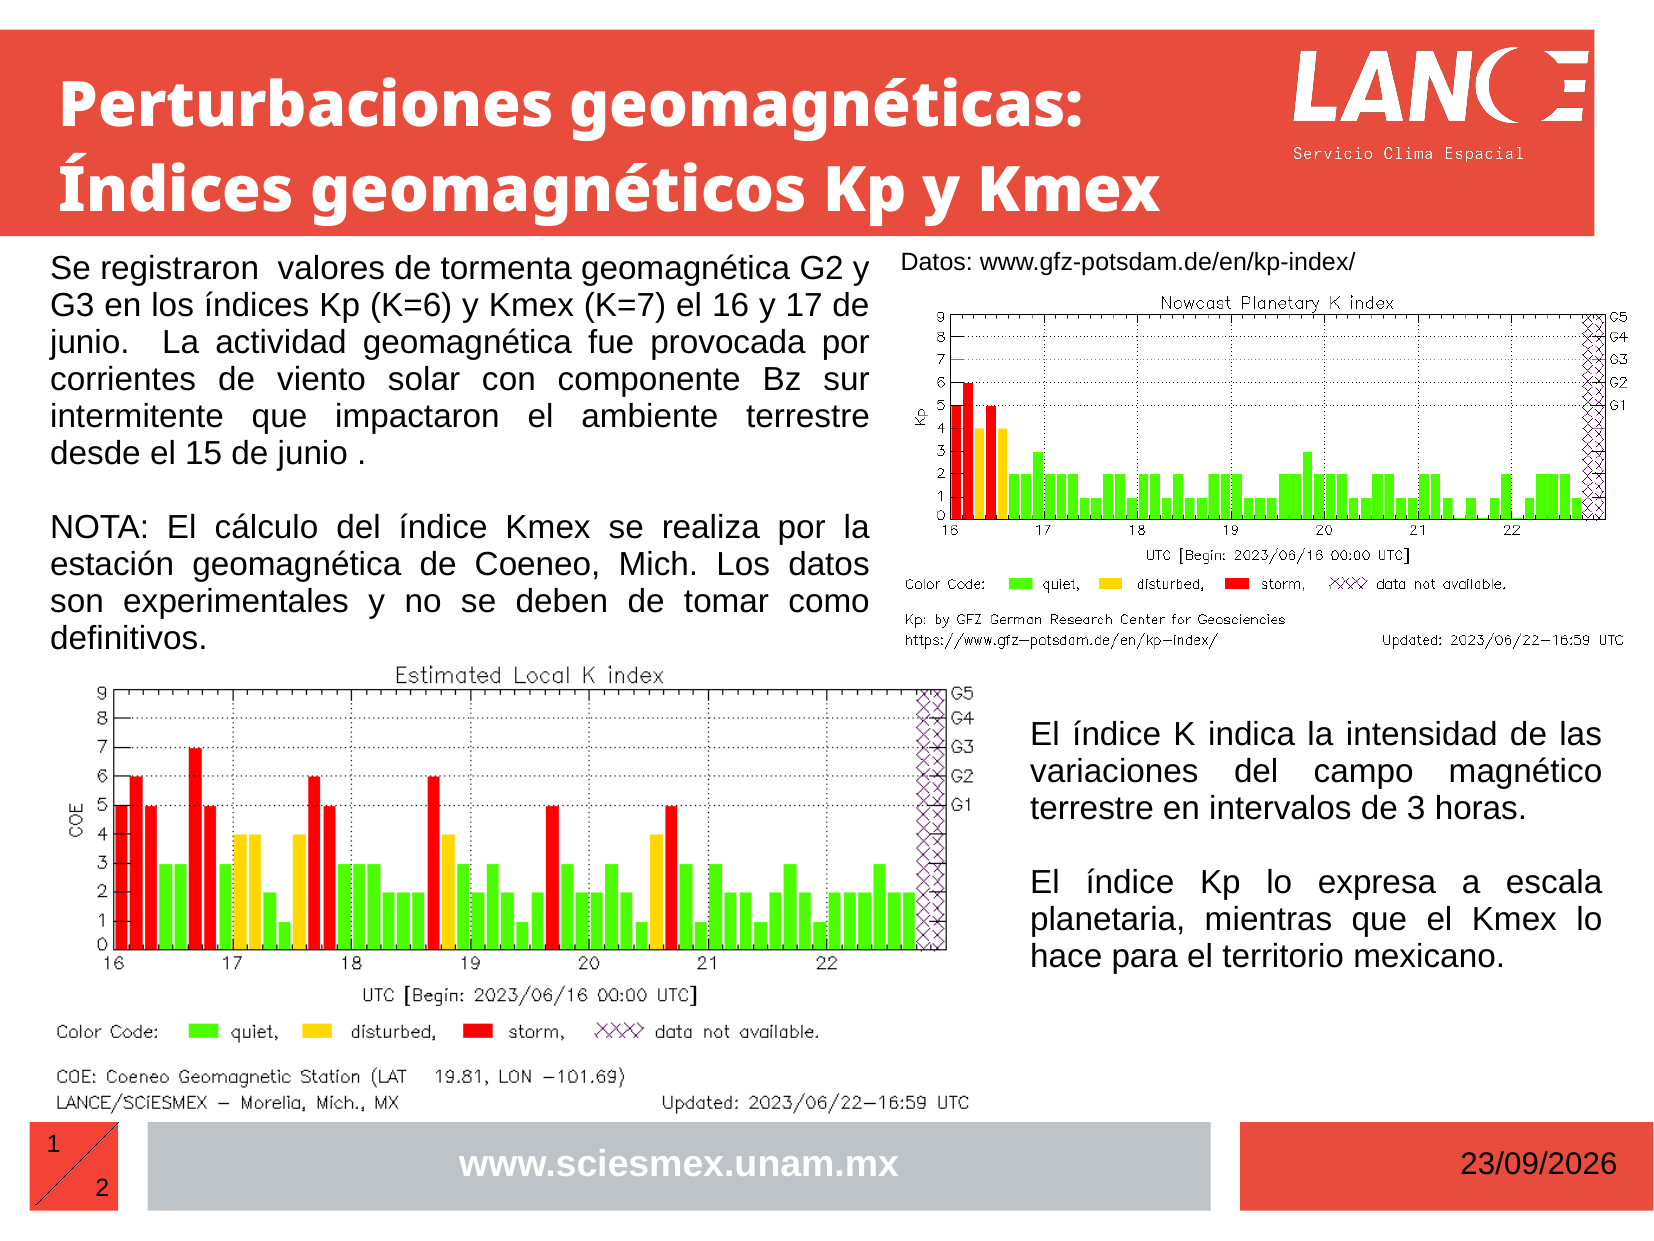

# Perturbaciones geomagnéticas: Índices geomagnéticos Kp y Kmex
Datos: www.gfz-potsdam.de/en/kp-index/
Se registraron valores de tormenta geomagnética G2 y G3 en los índices Kp (K=6) y Kmex (K=7) el 16 y 17 de junio. La actividad geomagnética fue provocada por corrientes de viento solar con componente Bz sur intermitente que impactaron el ambiente terrestre desde el 15 de junio .
NOTA: El cálculo del índice Kmex se realiza por la estación geomagnética de Coeneo, Mich. Los datos son experimentales y no se deben de tomar como definitivos.
El índice K indica la intensidad de las variaciones del campo magnético terrestre en intervalos de 3 horas.
El índice Kp lo expresa a escala planetaria, mientras que el Kmex lo hace para el territorio mexicano.
www.sciesmex.unam.mx
2